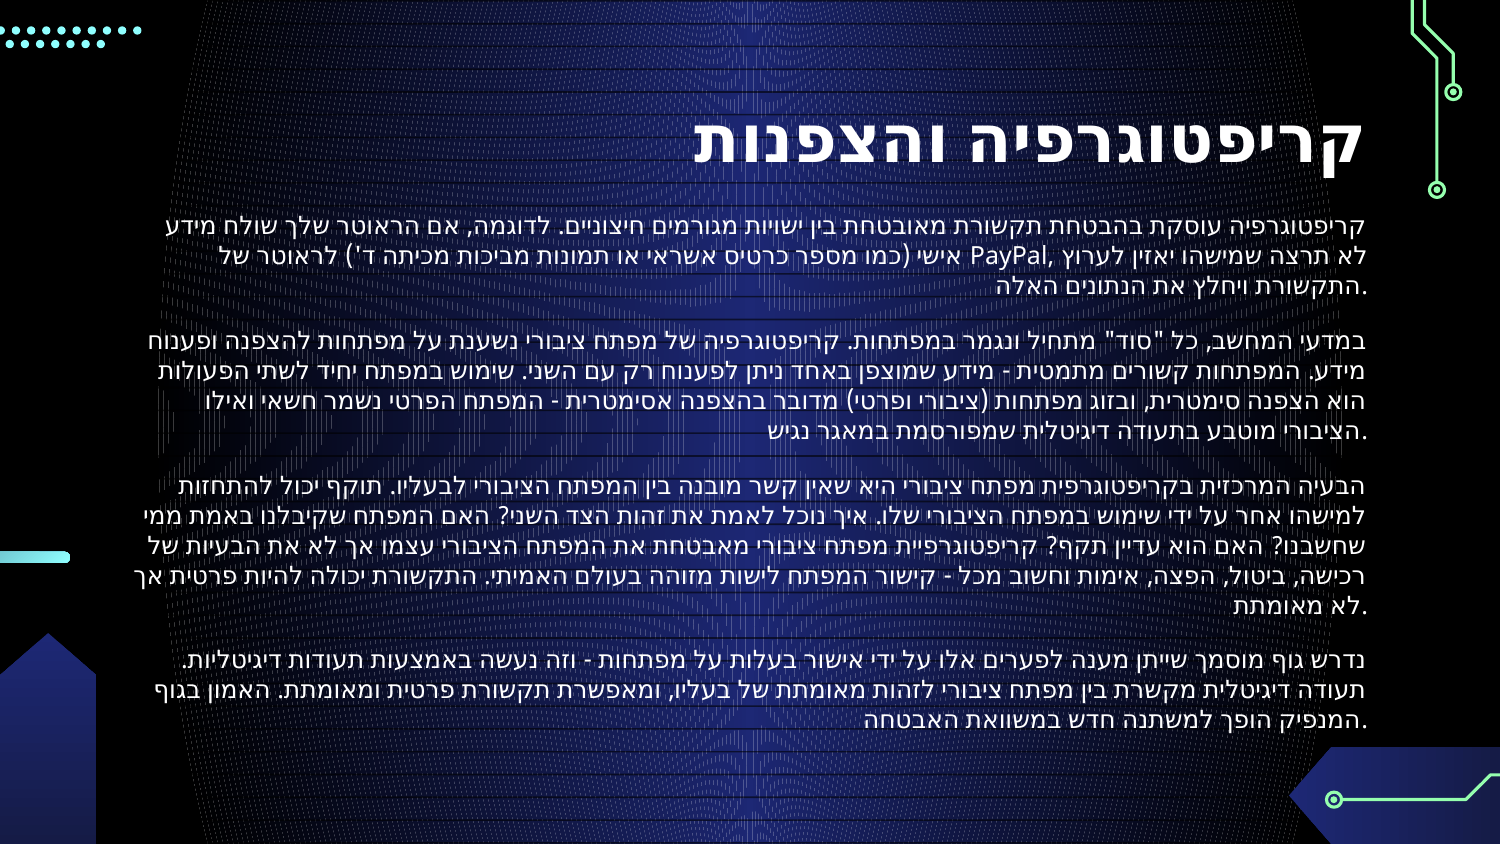

# קריפטוגרפיה והצפנות
קריפטוגרפיה עוסקת בהבטחת תקשורת מאובטחת בין ישויות מגורמים חיצוניים. לדוגמה, אם הראוטר שלך שולח מידע אישי (כמו מספר כרטיס אשראי או תמונות מביכות מכיתה ד') לראוטר של PayPal, לא תרצה שמישהו יאזין לערוץ התקשורת ויחלץ את הנתונים האלה.
במדעי המחשב, כל "סוד" מתחיל ונגמר במפתחות. קריפטוגרפיה של מפתח ציבורי נשענת על מפתחות להצפנה ופענוח מידע. המפתחות קשורים מתמטית - מידע שמוצפן באחד ניתן לפענוח רק עם השני. שימוש במפתח יחיד לשתי הפעולות הוא הצפנה סימטרית, ובזוג מפתחות (ציבורי ופרטי) מדובר בהצפנה אסימטרית - המפתח הפרטי נשמר חשאי ואילו הציבורי מוטבע בתעודה דיגיטלית שמפורסמת במאגר נגיש.
הבעיה המרכזית בקריפטוגרפית מפתח ציבורי היא שאין קשר מובנה בין המפתח הציבורי לבעליו. תוקף יכול להתחזות למישהו אחר על ידי שימוש במפתח הציבורי שלו. איך נוכל לאמת את זהות הצד השני? האם המפתח שקיבלנו באמת ממי שחשבנו? האם הוא עדיין תקף? קריפטוגרפיית מפתח ציבורי מאבטחת את המפתח הציבורי עצמו אך לא את הבעיות של רכישה, ביטול, הפצה, אימות וחשוב מכל - קישור המפתח לישות מזוהה בעולם האמיתי. התקשורת יכולה להיות פרטית אך לא מאומתת.
נדרש גוף מוסמך שייתן מענה לפערים אלו על ידי אישור בעלות על מפתחות - וזה נעשה באמצעות תעודות דיגיטליות. תעודה דיגיטלית מקשרת בין מפתח ציבורי לזהות מאומתת של בעליו, ומאפשרת תקשורת פרטית ומאומתת. האמון בגוף המנפיק הופך למשתנה חדש במשוואת האבטחה.